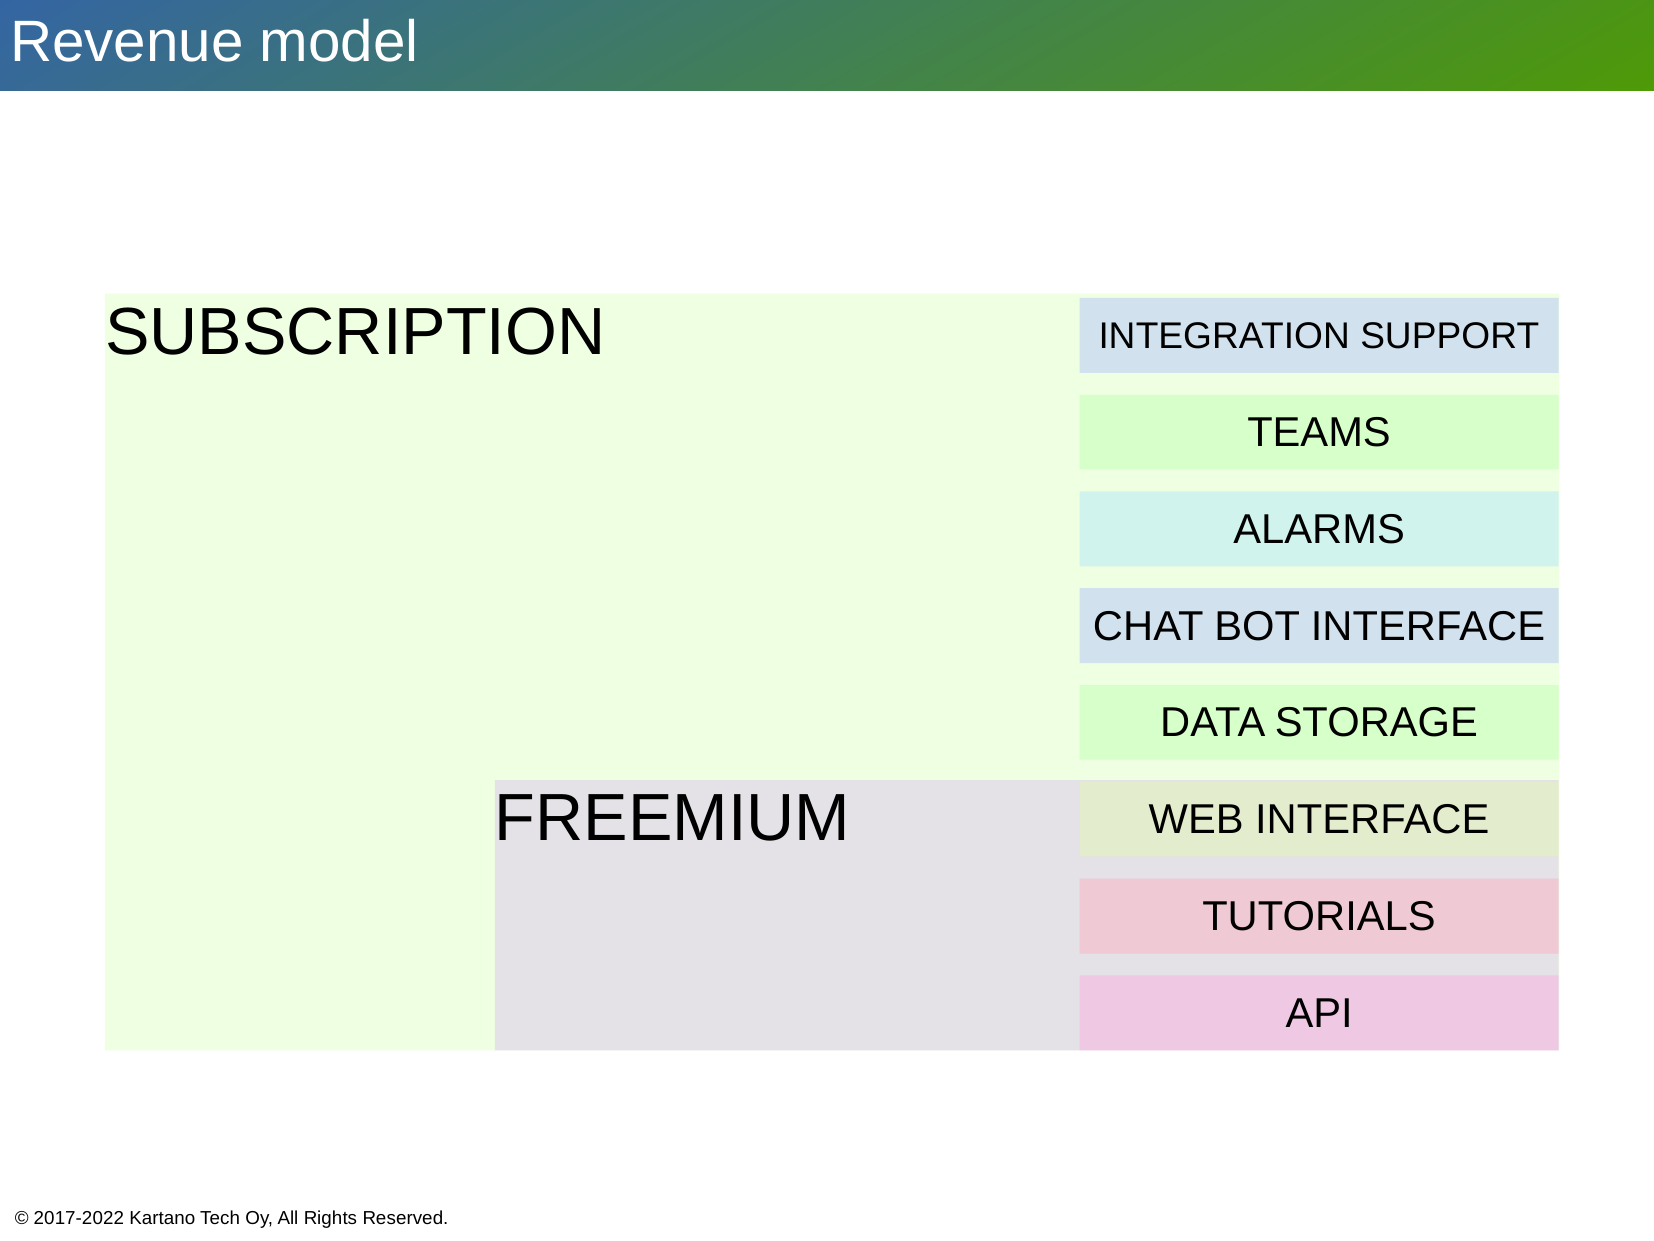

Revenue model
# SUBSCRIPTION
INTEGRATION SUPPORT
TEAMS
ALARMS
CHAT BOT INTERFACE
DATA STORAGE
FREEMIUM
WEB INTERFACE
TUTORIALS
API
© 2017-2022 Kartano Tech Oy, All Rights Reserved.